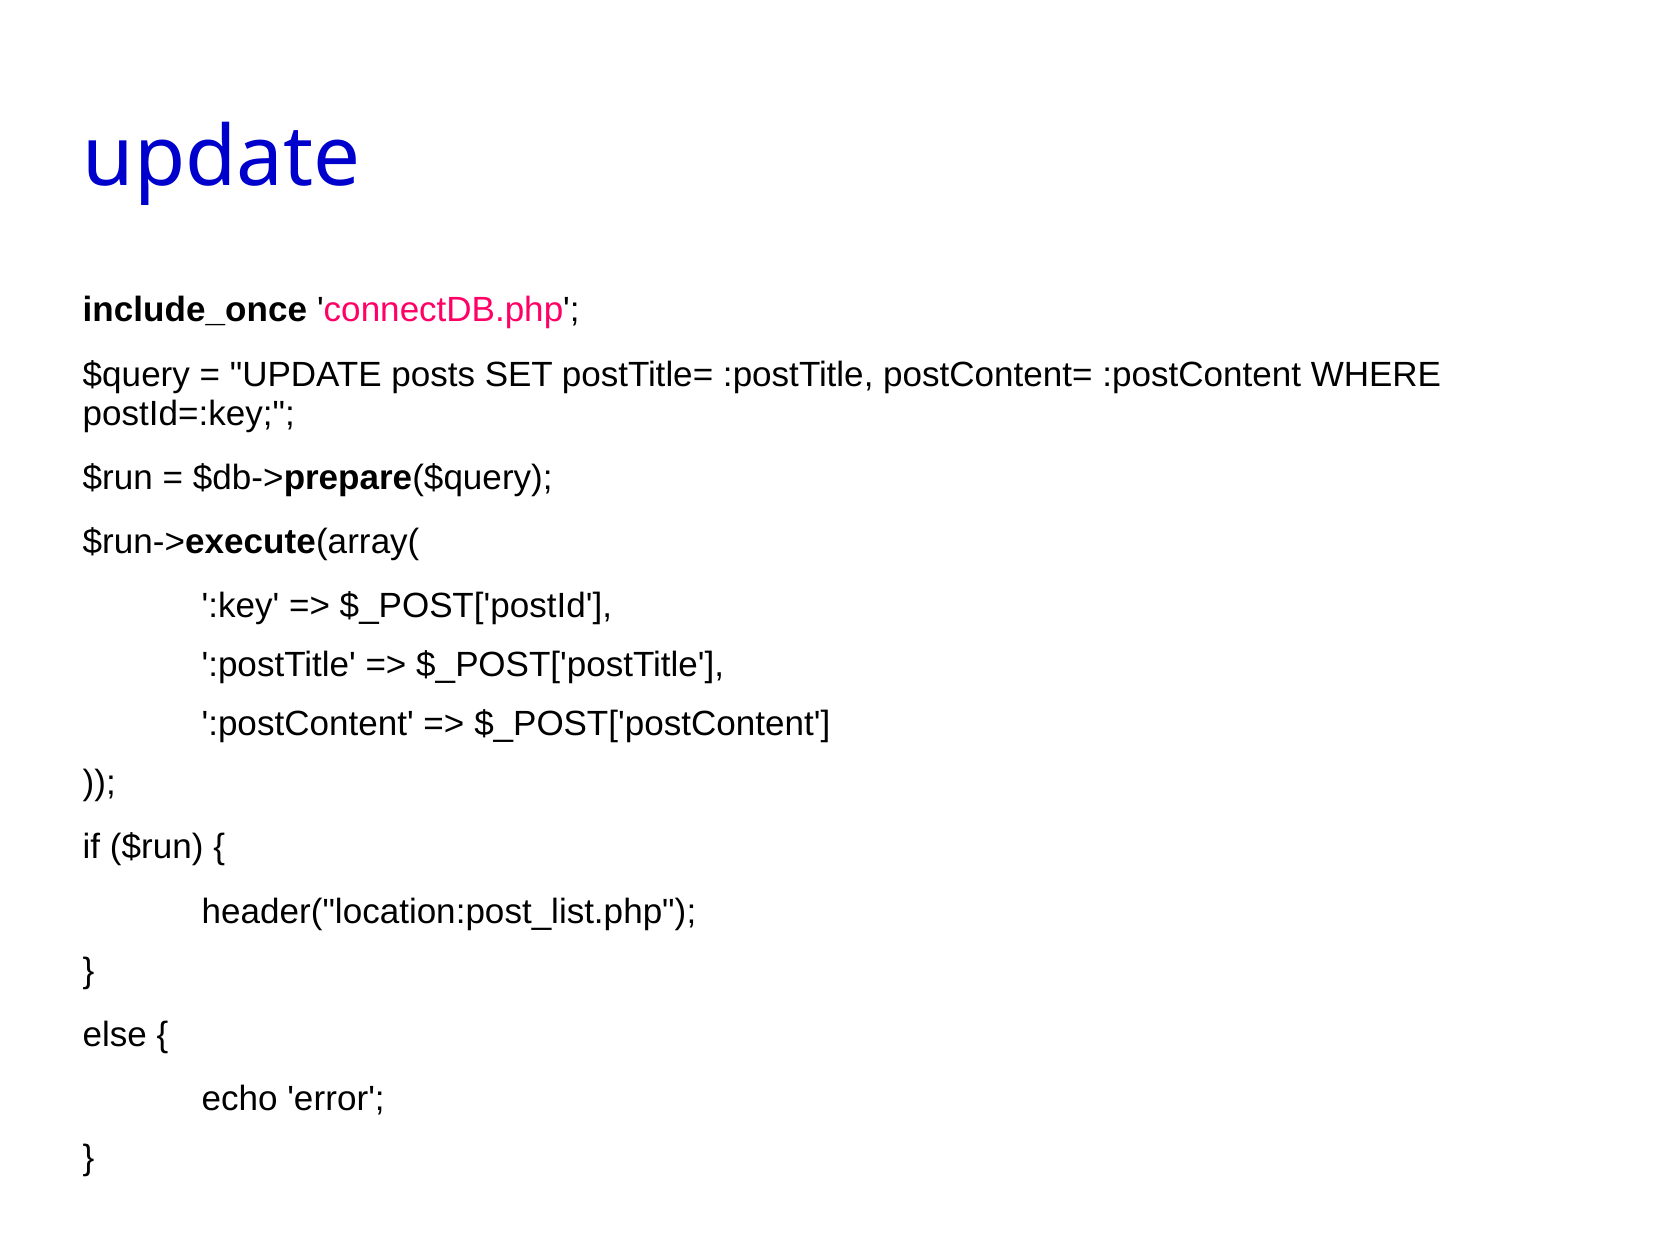

# update
include_once 'connectDB.php';
$query = "UPDATE posts SET postTitle= :postTitle, postContent= :postContent WHERE postId=:key;";
$run = $db->prepare($query);
$run->execute(array(
':key' => $_POST['postId'],
':postTitle' => $_POST['postTitle'],
':postContent' => $_POST['postContent']
));
if ($run) {
header("location:post_list.php");
}
else {
echo 'error';
}